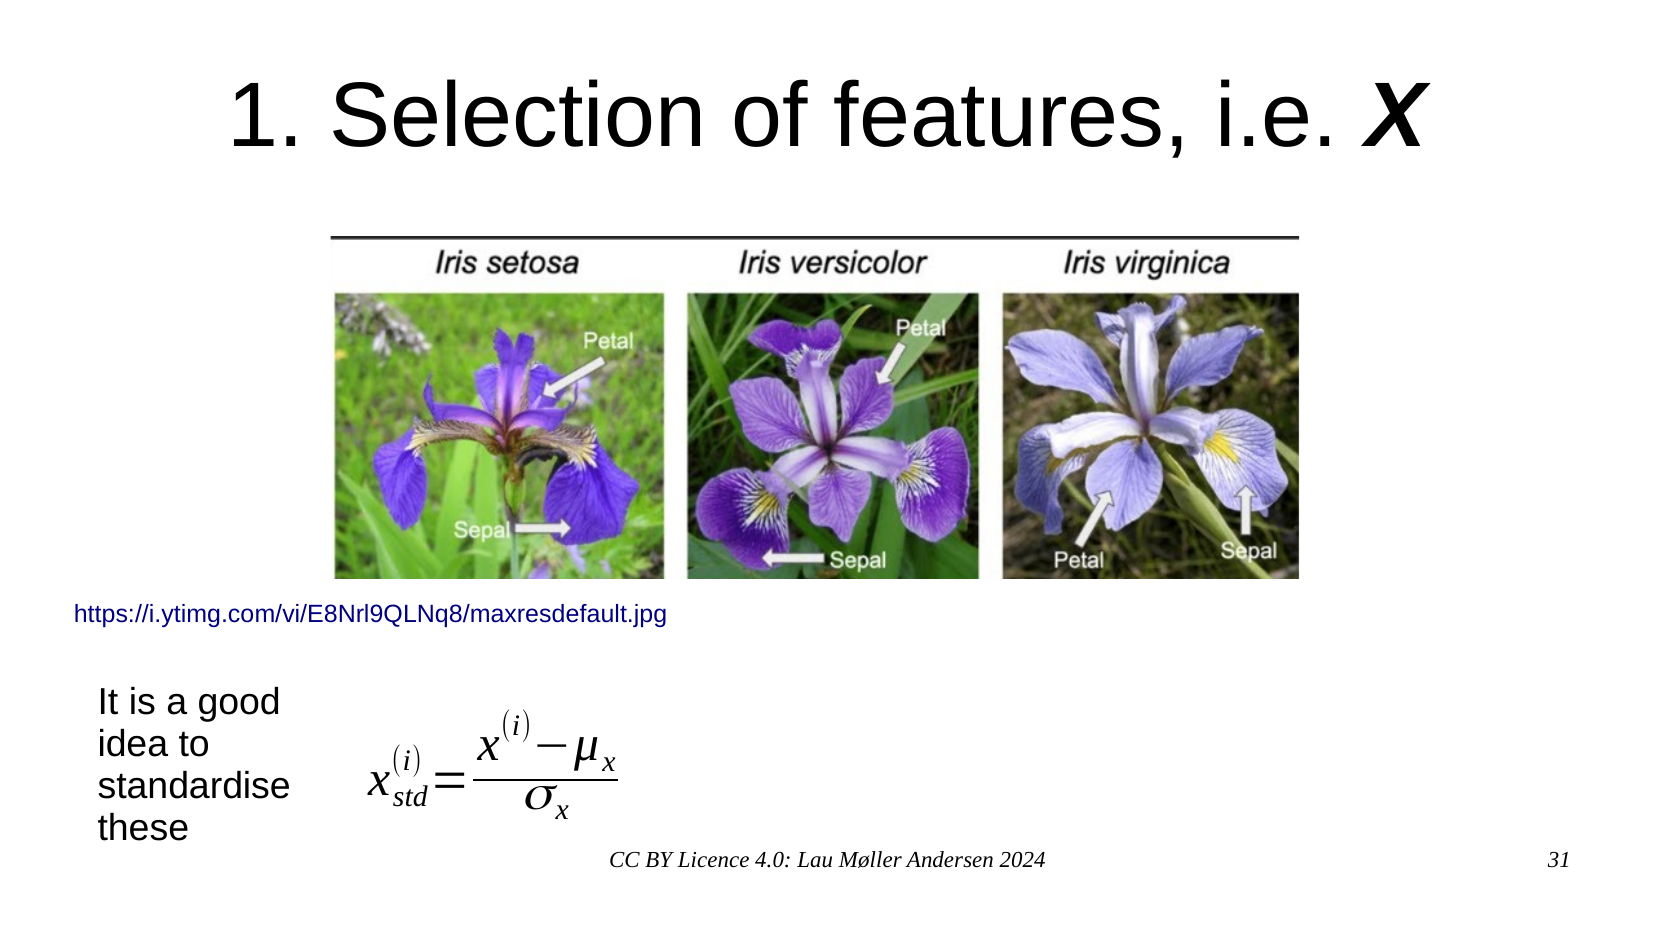

# 1. Selection of features, i.e. X
https://i.ytimg.com/vi/E8Nrl9QLNq8/maxresdefault.jpg
It is a good idea to standardise these
CC BY Licence 4.0: Lau Møller Andersen 2024
31